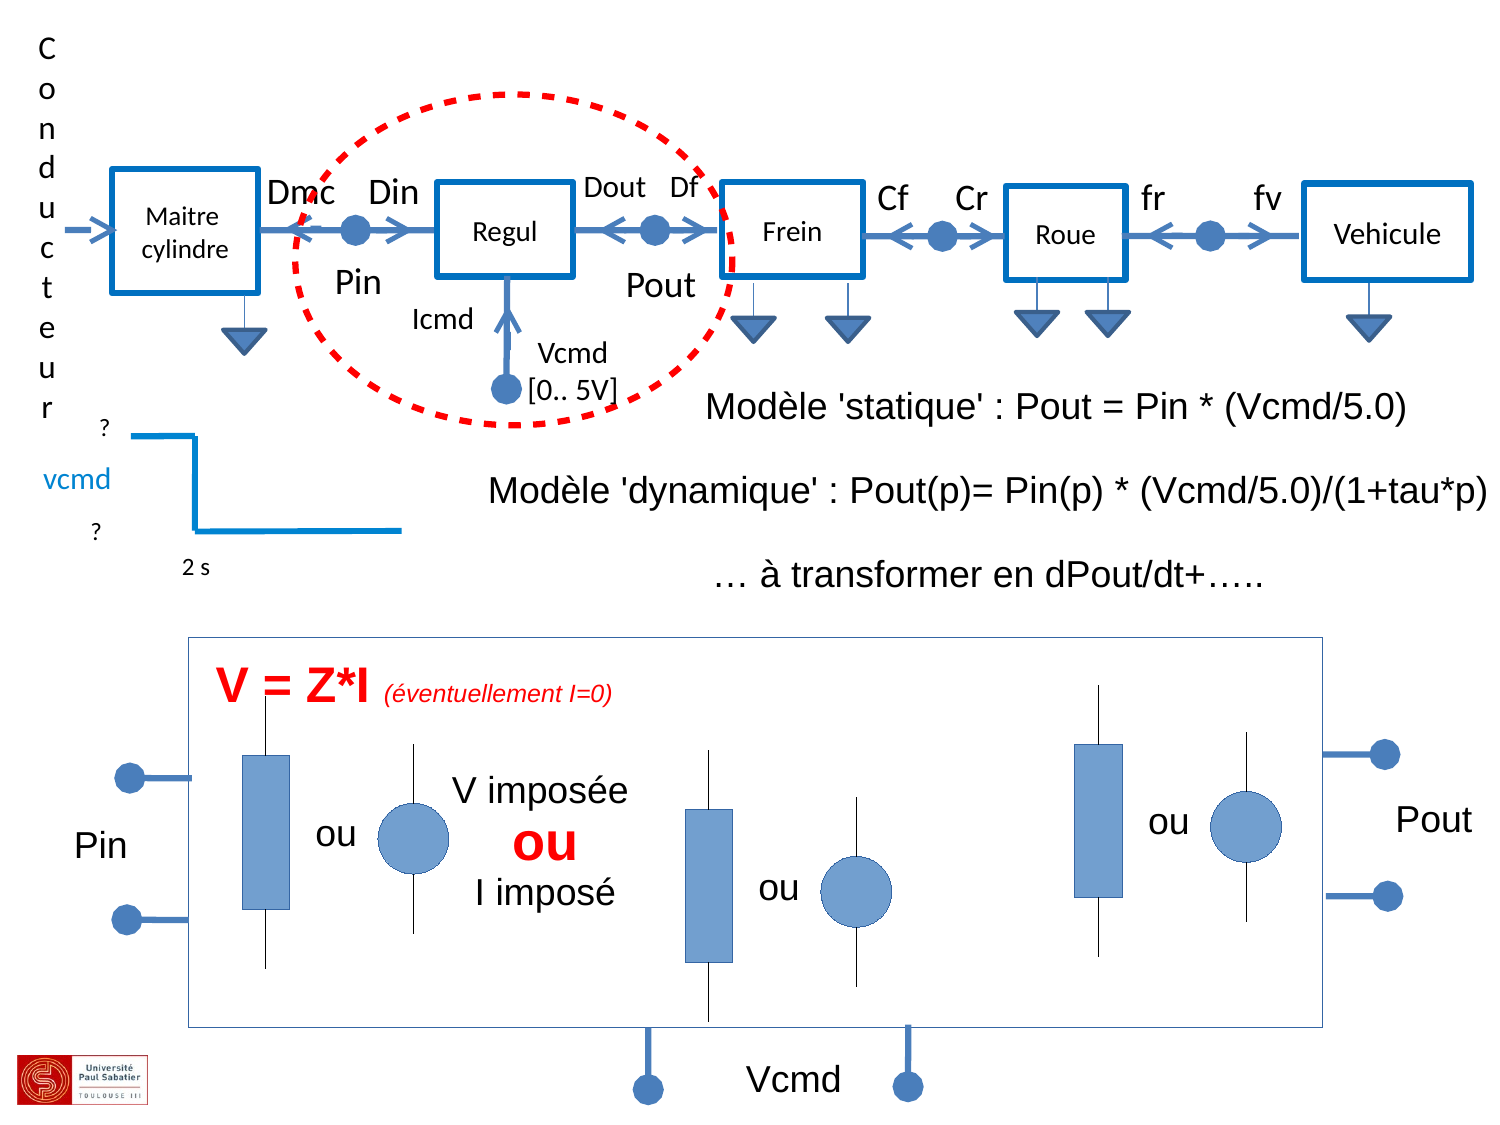

Conducteur
Dmc
Din
Dout
Df
fr
fv
Cf
Cr
Maitre
cylindre
Regul
Frein
Vehicule
Roue
Pin
Pout
Icmd
Vcmd
[0.. 5V]
 Modèle 'statique' : Pout = Pin * (Vcmd/5.0)
Modèle 'dynamique' : Pout(p)= Pin(p) * (Vcmd/5.0)/(1+tau*p)
… à transformer en dPout/dt+…..
?
vcmd
?
2 s
V = Z*I (éventuellement I=0)
ou
ou
ou
V imposée
ou
I imposé
Pout
Pin
Vcmd